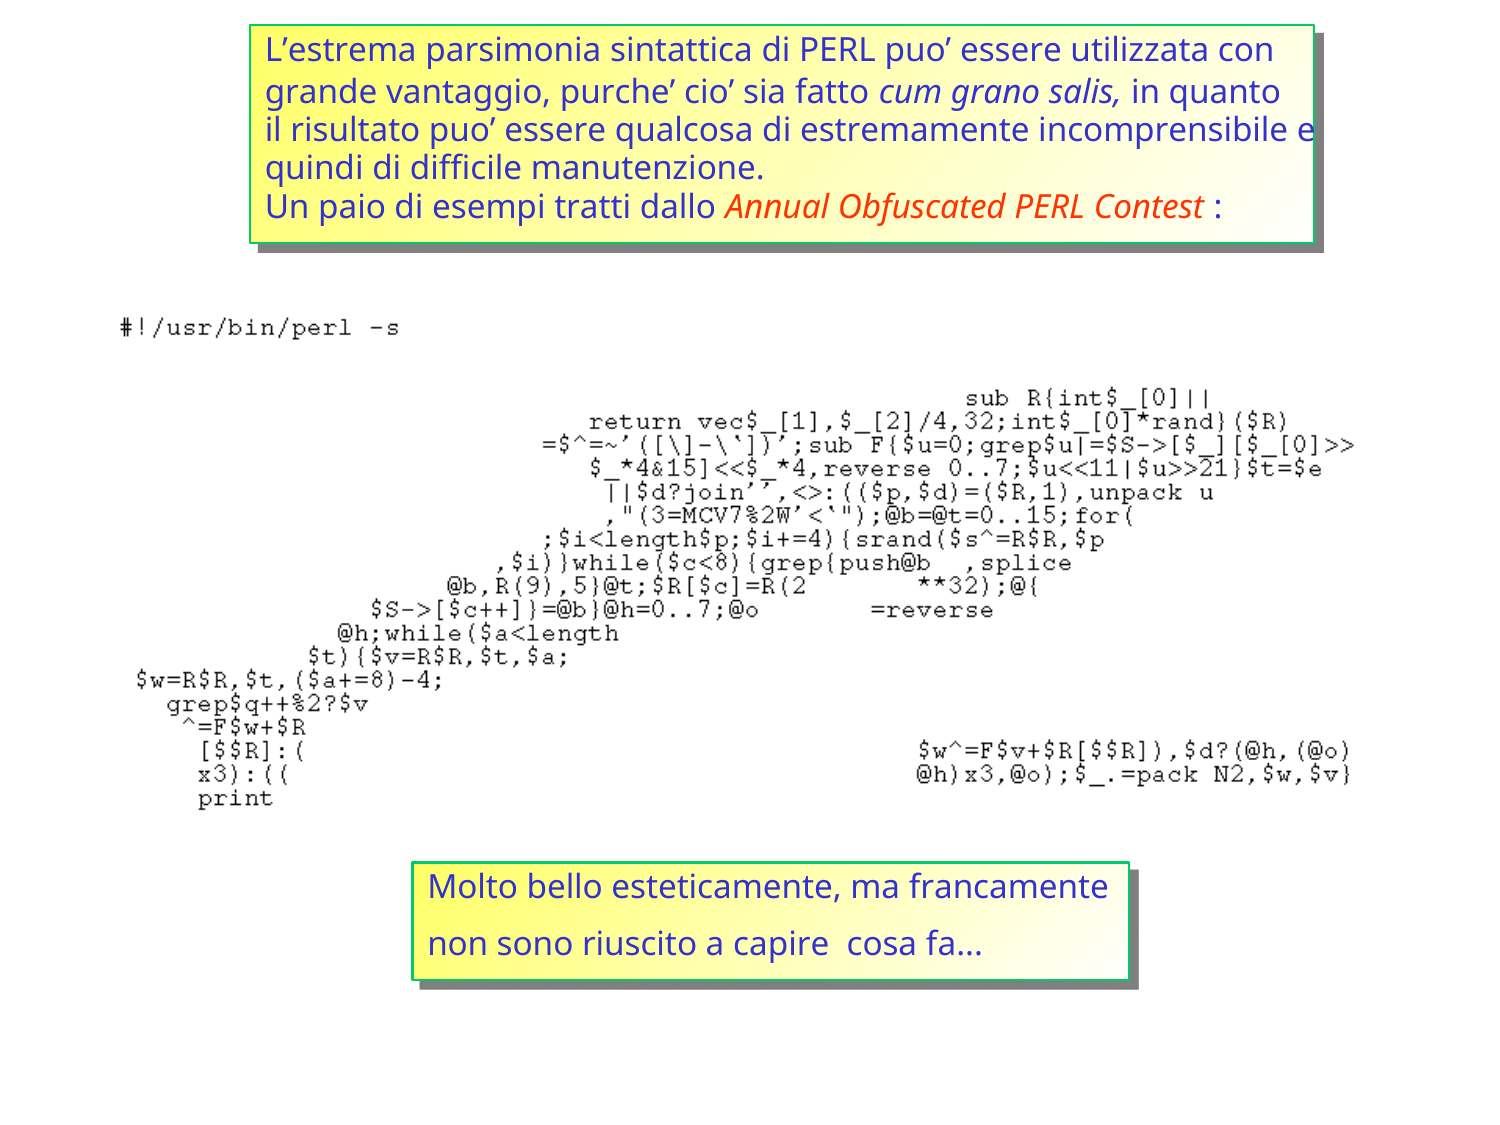

L’estrema parsimonia sintattica di PERL puo’ essere utilizzata con
grande vantaggio, purche’ cio’ sia fatto cum grano salis, in quanto
il risultato puo’ essere qualcosa di estremamente incomprensibile e
quindi di difficile manutenzione.
Un paio di esempi tratti dallo Annual Obfuscated PERL Contest :
Molto bello esteticamente, ma francamente
non sono riuscito a capire cosa fa...
Calcola e stampa i numeri primi… (sic)